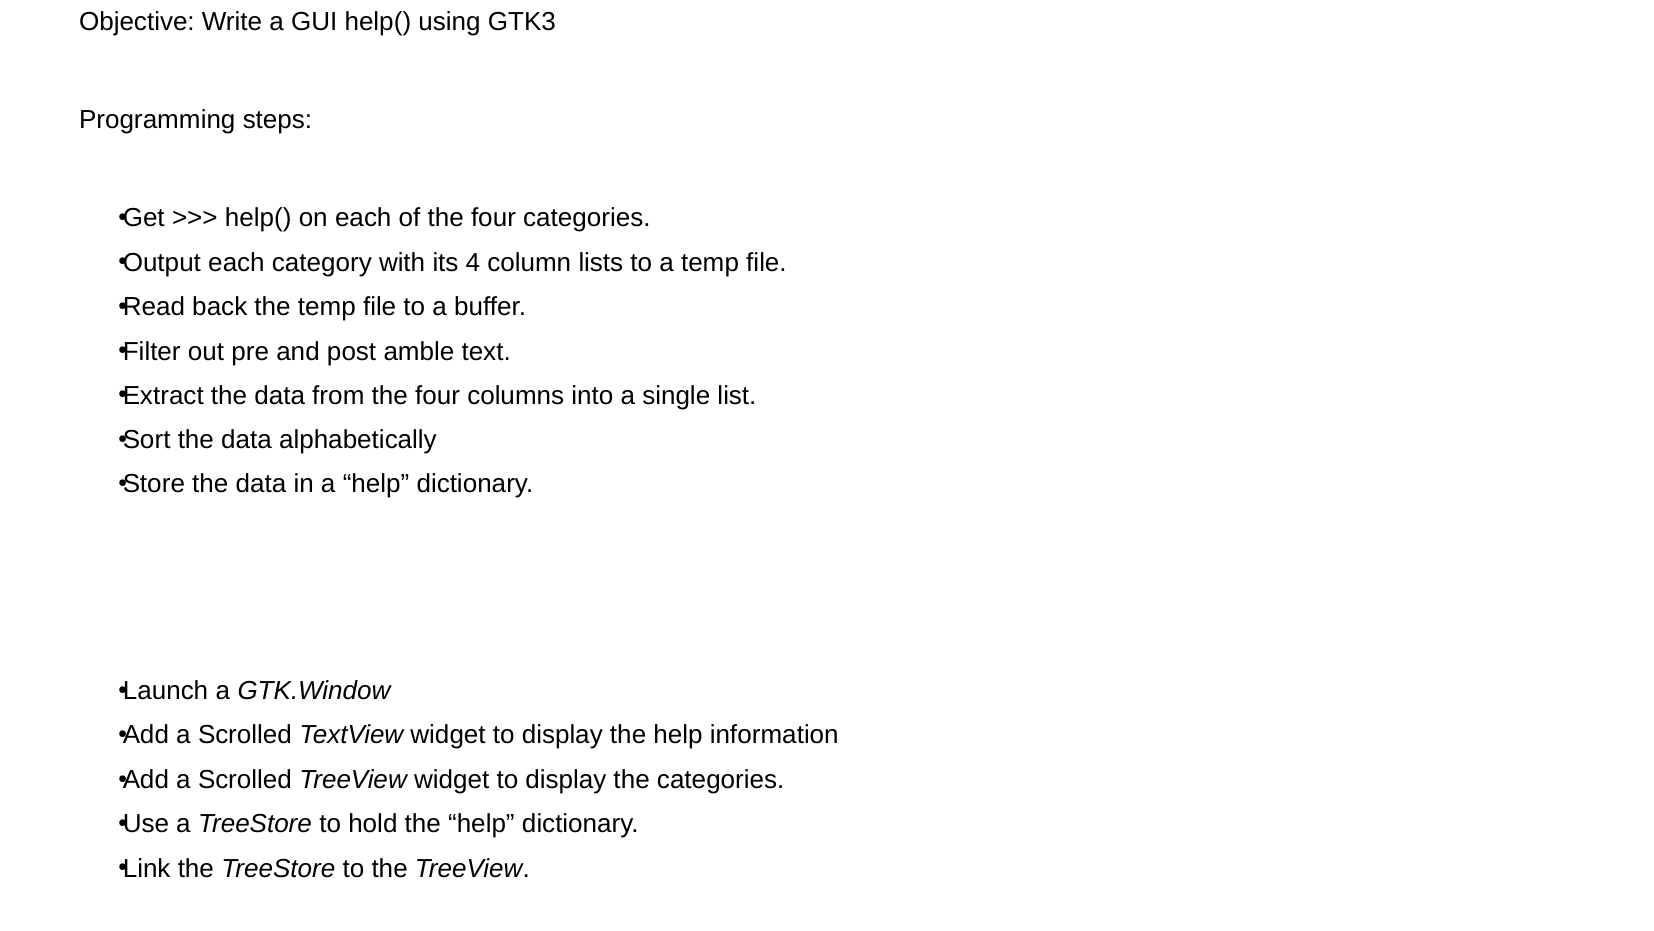

# Objective: Write a GUI help() using GTK3
Programming steps:
Get >>> help() on each of the four categories.
Output each category with its 4 column lists to a temp file.
Read back the temp file to a buffer.
Filter out pre and post amble text.
Extract the data from the four columns into a single list.
Sort the data alphabetically
Store the data in a “help” dictionary.
Launch a GTK.Window
Add a Scrolled TextView widget to display the help information
Add a Scrolled TreeView widget to display the categories.
Use a TreeStore to hold the “help” dictionary.
Link the TreeStore to the TreeView.